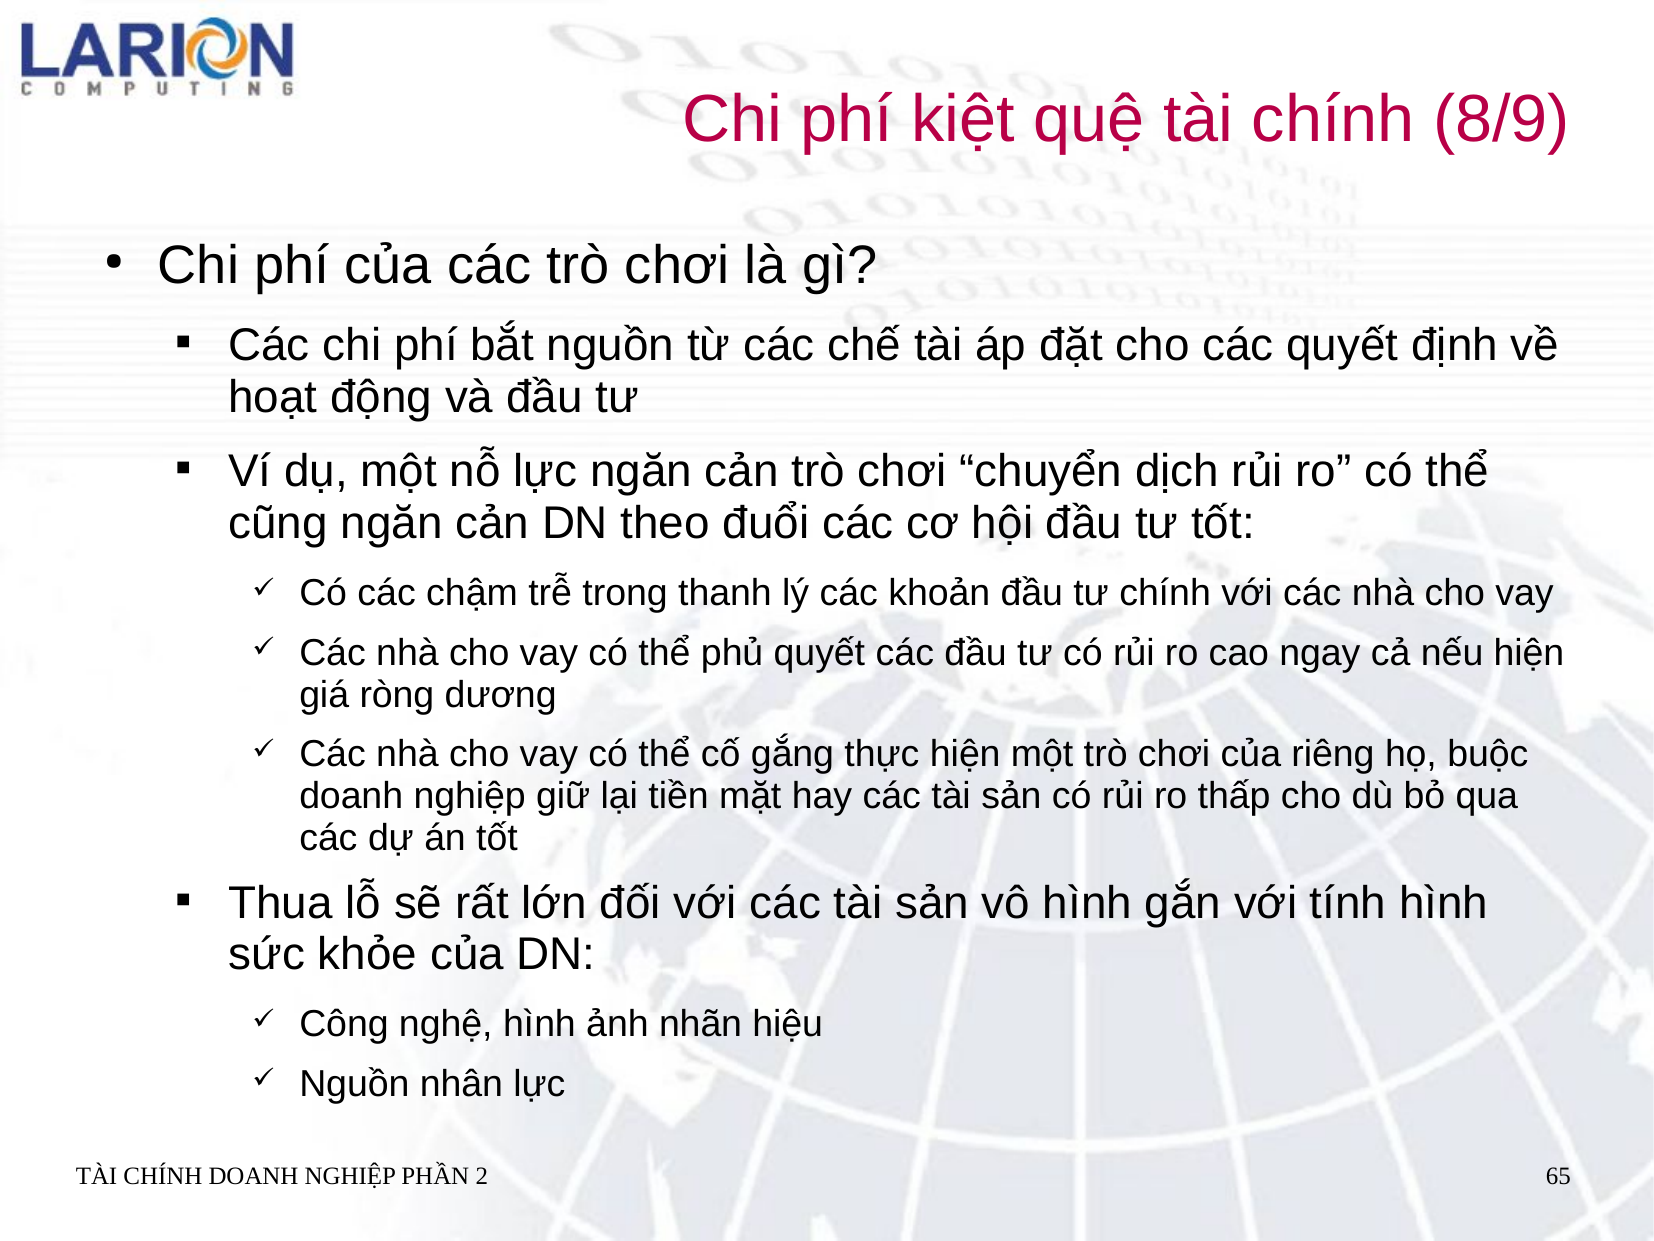

# Chi phí kiệt quệ tài chính (8/9)
Chi phí của các trò chơi là gì?
Các chi phí bắt nguồn từ các chế tài áp đặt cho các quyết định về hoạt động và đầu tư
Ví dụ, một nỗ lực ngăn cản trò chơi “chuyển dịch rủi ro” có thể cũng ngăn cản DN theo đuổi các cơ hội đầu tư tốt:
Có các chậm trễ trong thanh lý các khoản đầu tư chính với các nhà cho vay
Các nhà cho vay có thể phủ quyết các đầu tư có rủi ro cao ngay cả nếu hiện giá ròng dương
Các nhà cho vay có thể cố gắng thực hiện một trò chơi của riêng họ, buộc doanh nghiệp giữ lại tiền mặt hay các tài sản có rủi ro thấp cho dù bỏ qua các dự án tốt
Thua lỗ sẽ rất lớn đối với các tài sản vô hình gắn với tính hình sức khỏe của DN:
Công nghệ, hình ảnh nhãn hiệu
Nguồn nhân lực
TÀI CHÍNH DOANH NGHIỆP PHẦN 2
65